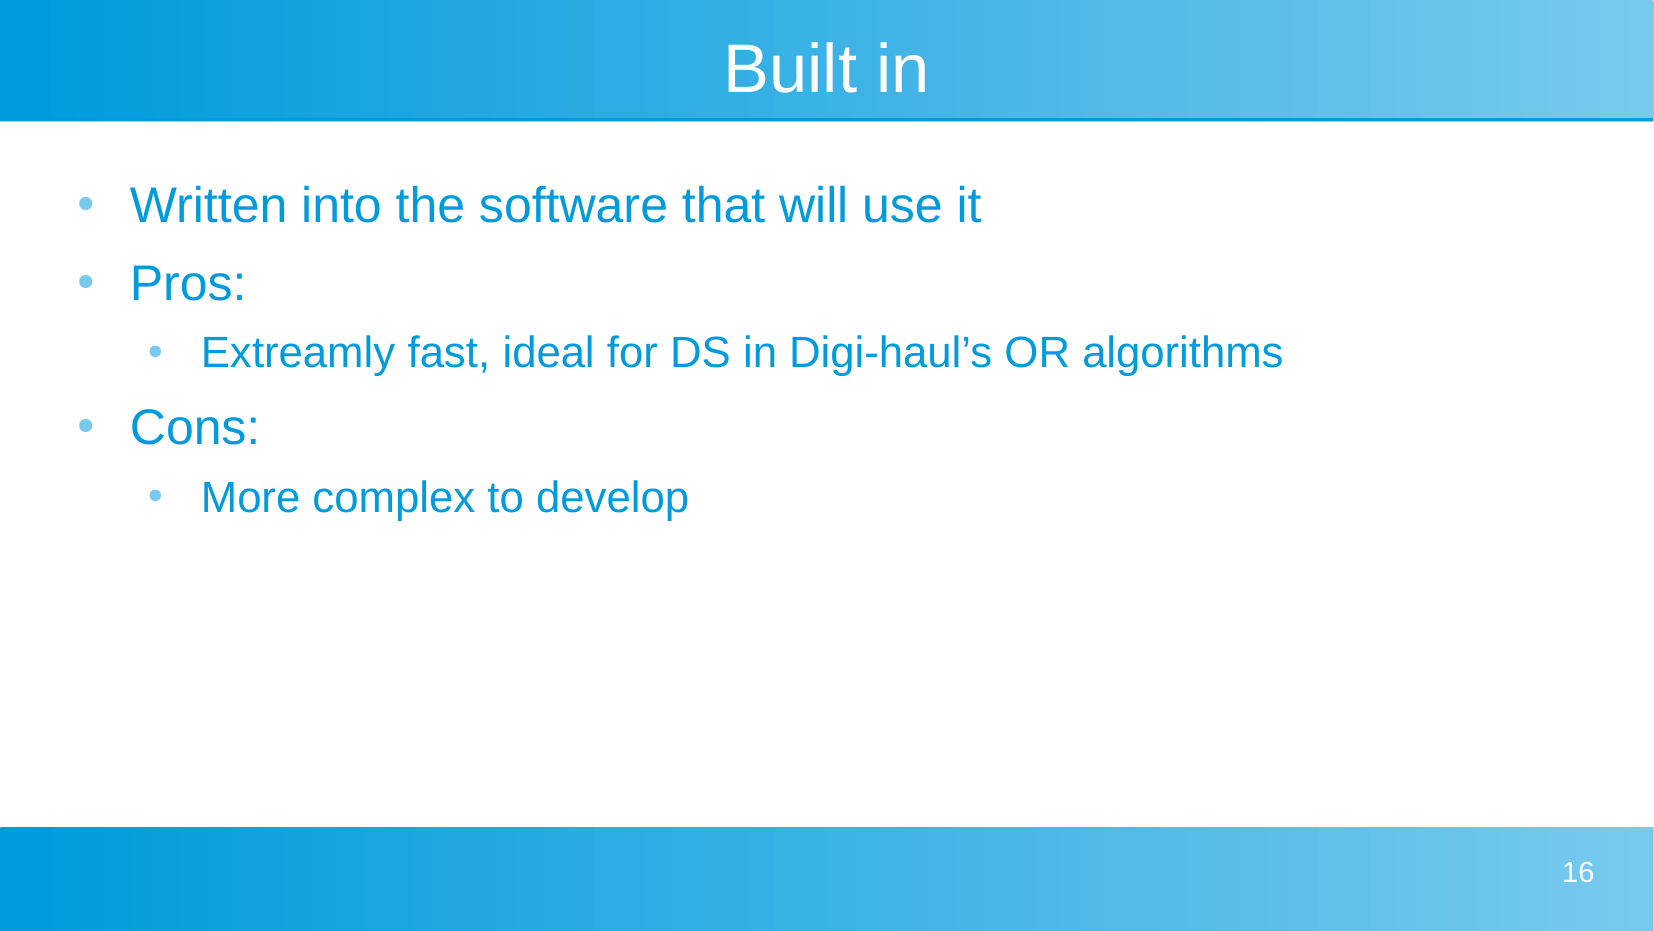

# Built in
Written into the software that will use it
Pros:
Extreamly fast, ideal for DS in Digi-haul’s OR algorithms
Cons:
More complex to develop
16